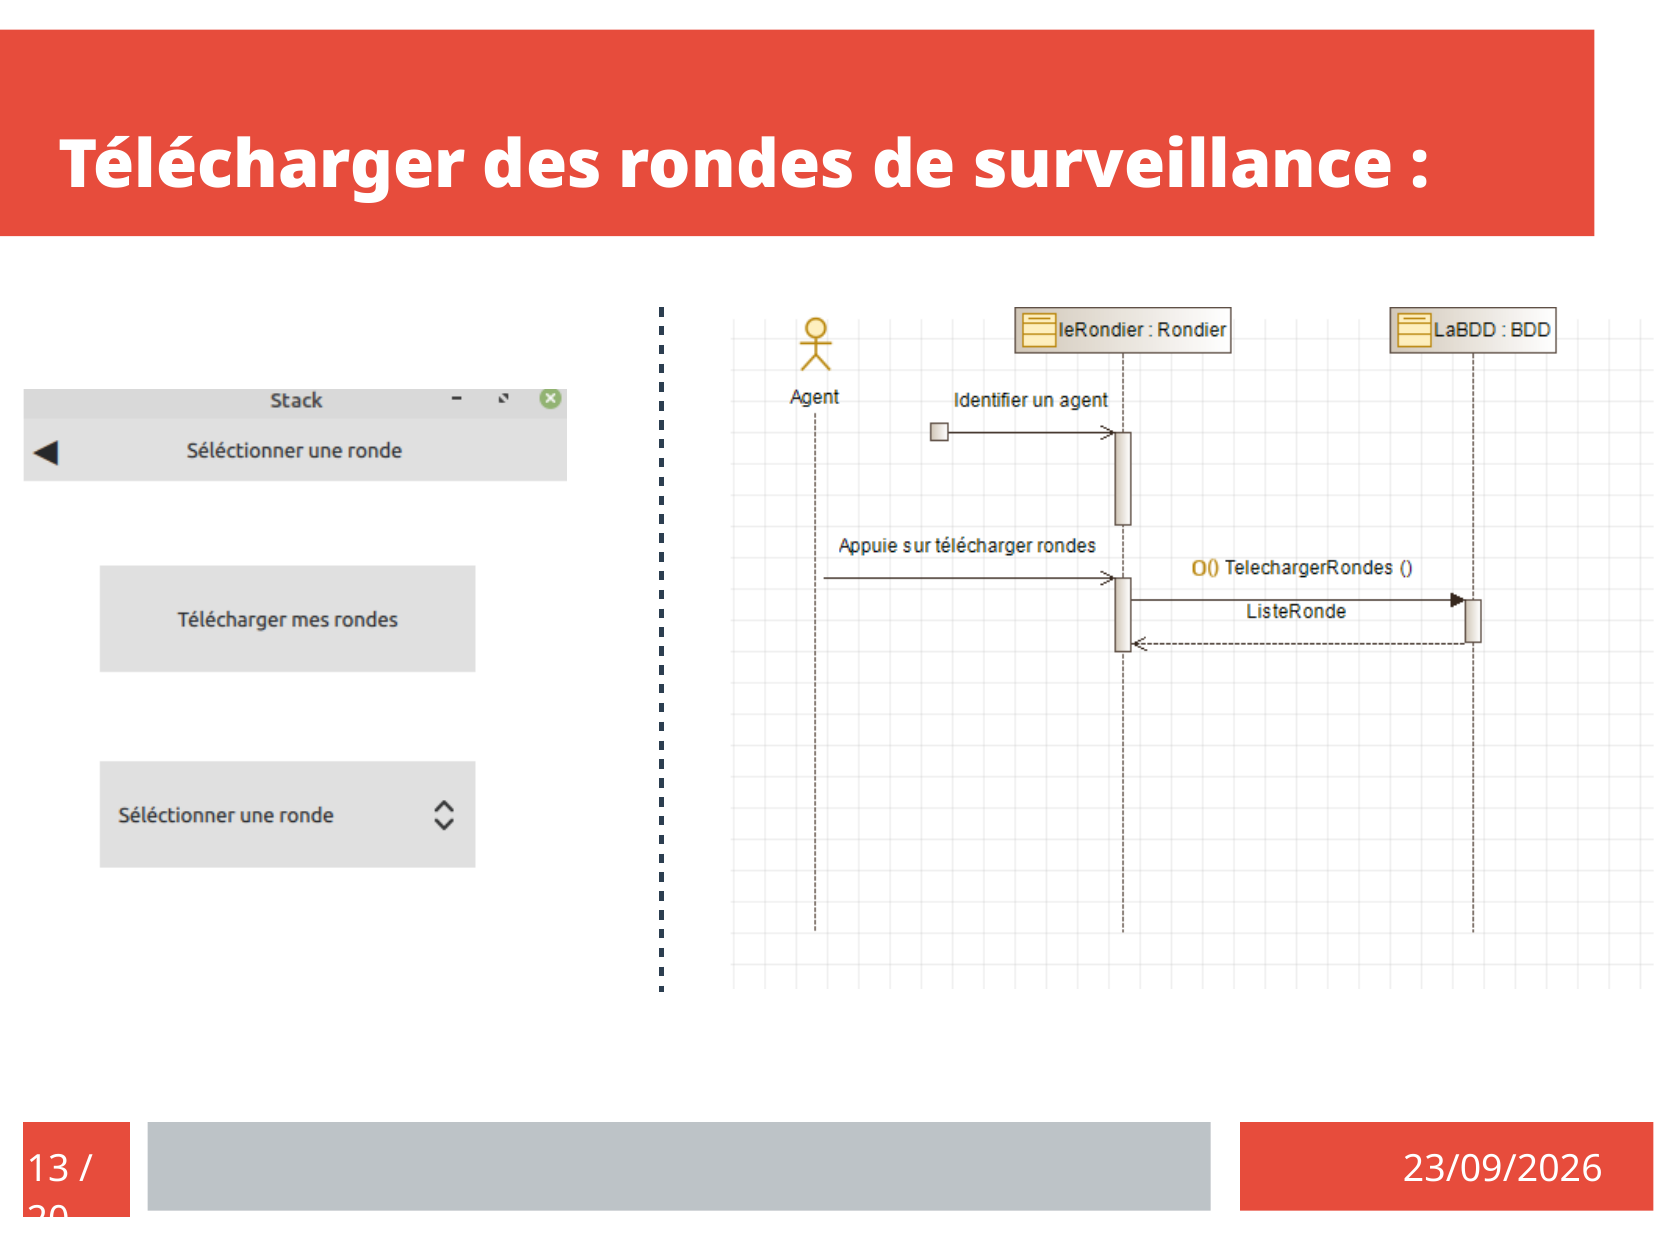

# Télécharger des rondes de surveillance :
13